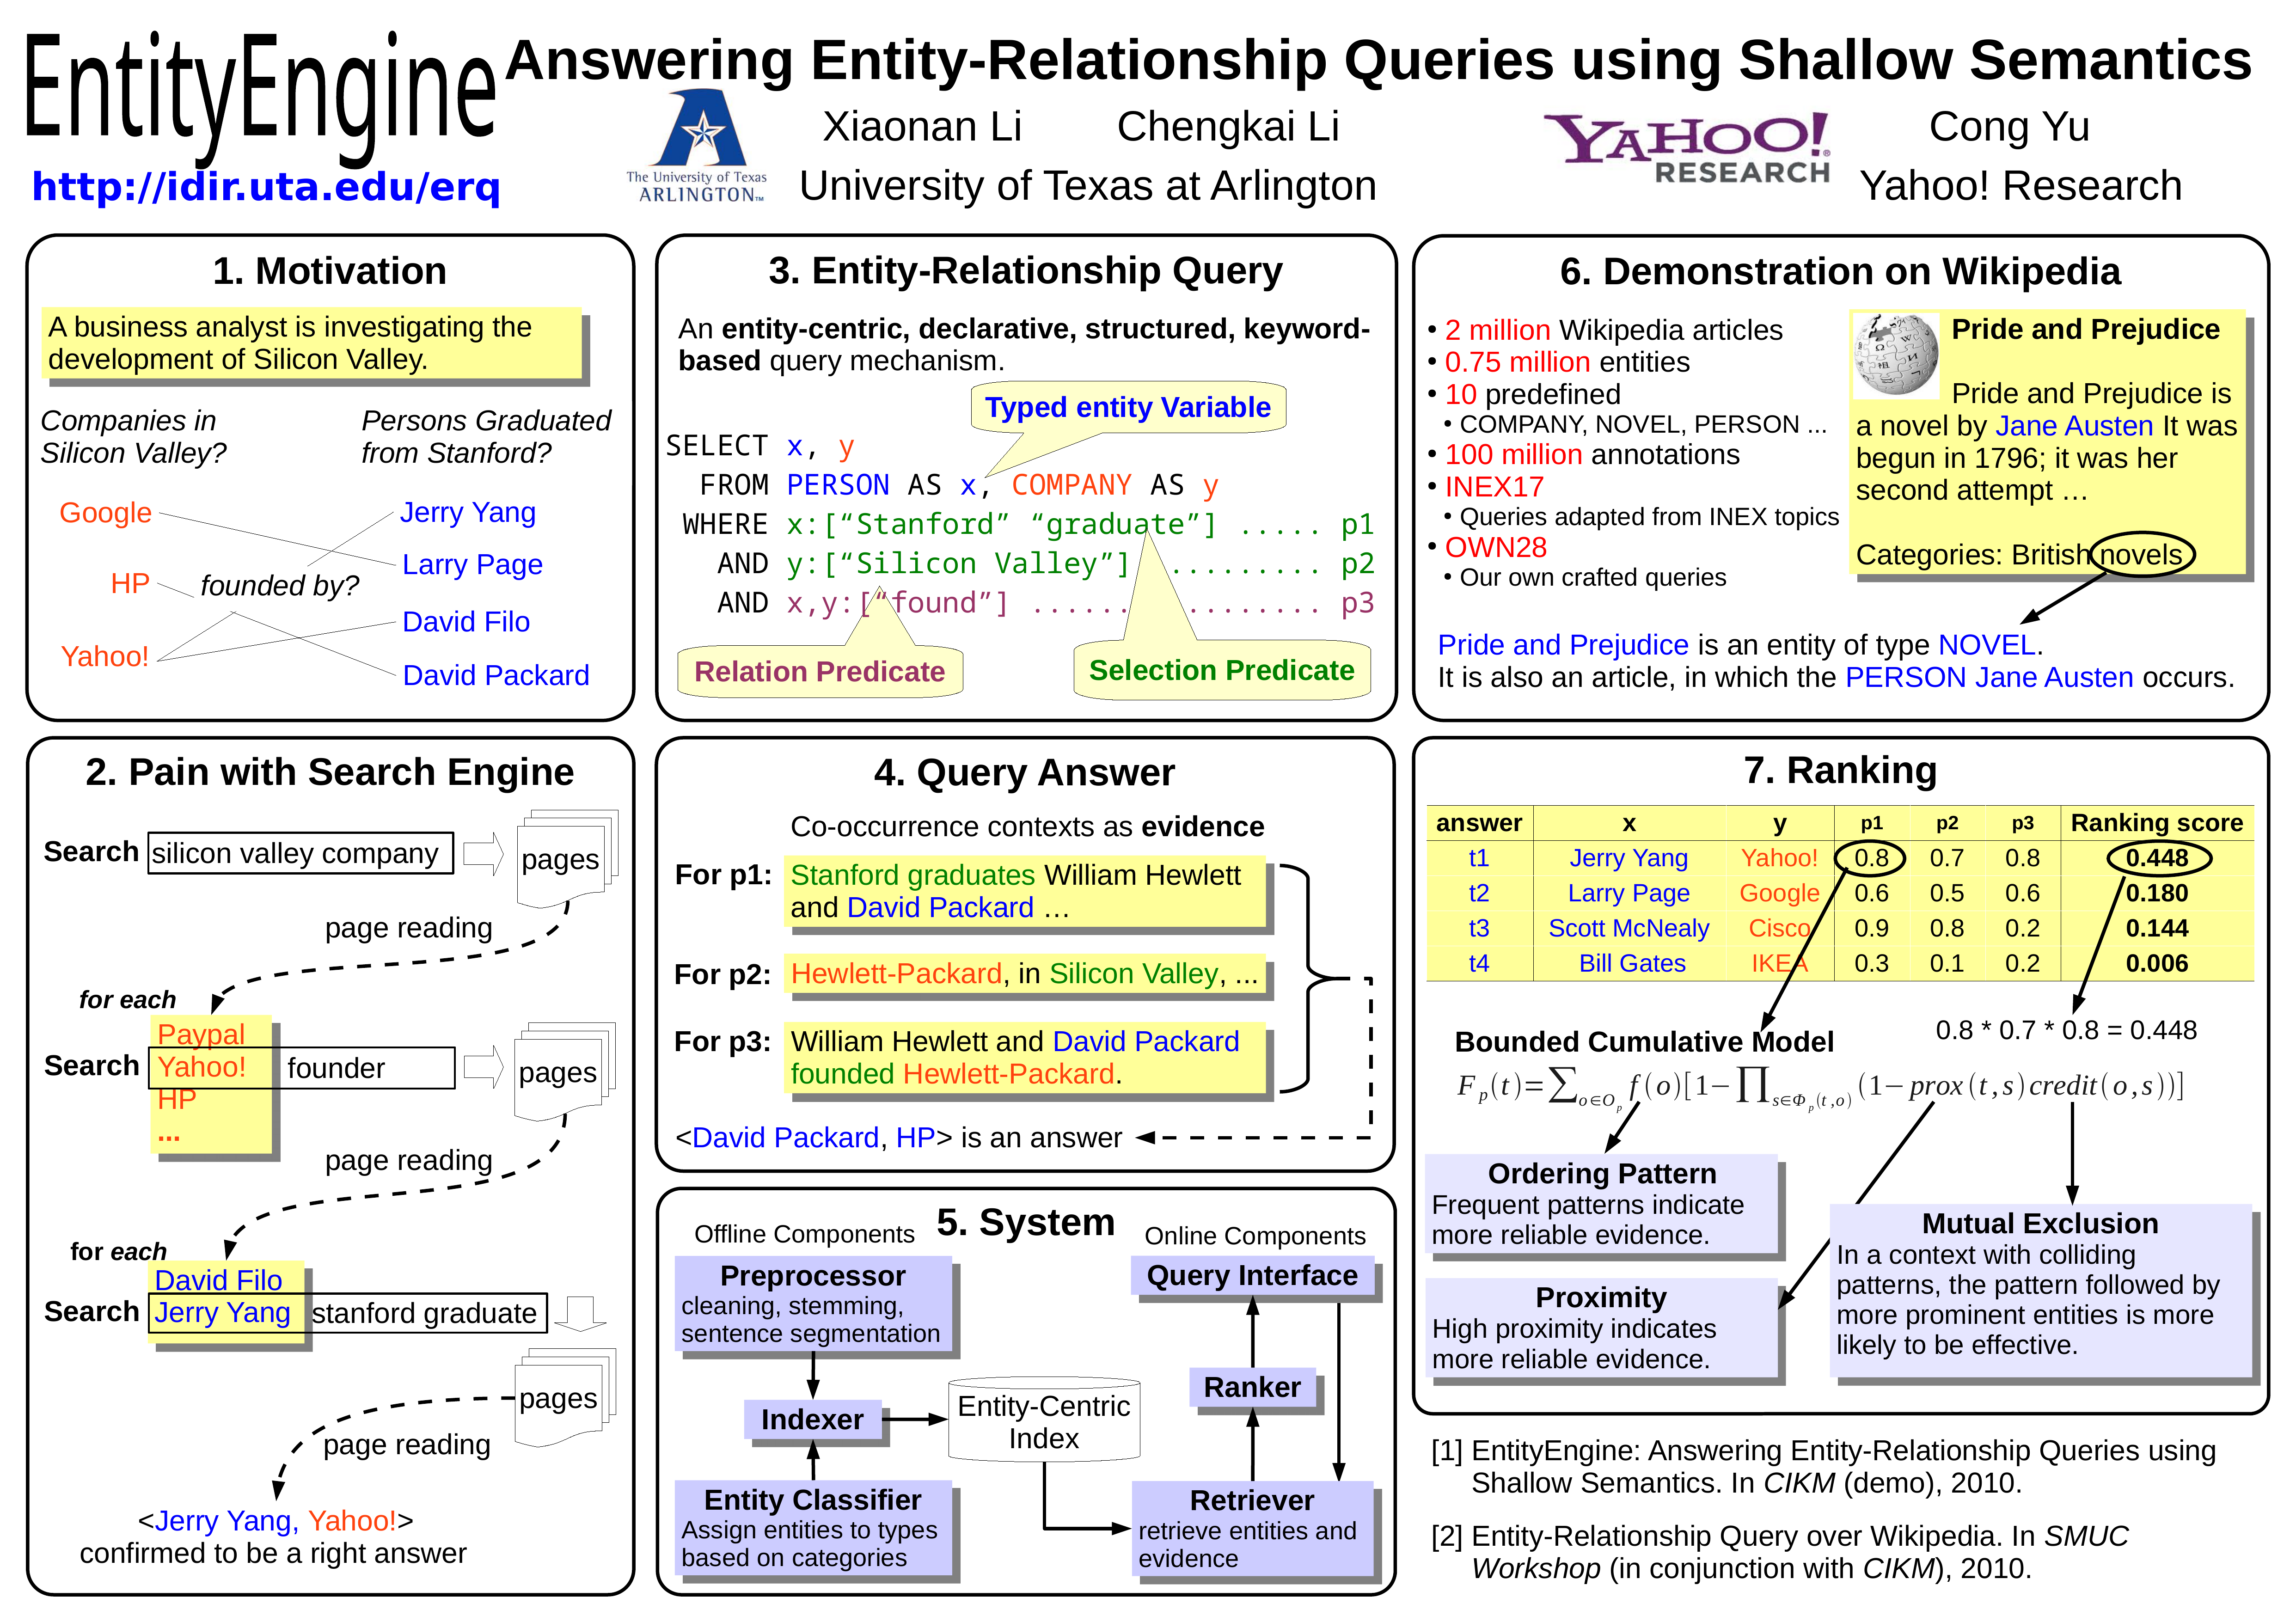

Answering Entity-Relationship Queries using Shallow Semantics
 Xiaonan Li Chengkai Li Cong Yu
 University of Texas at Arlington Yahoo! Research
EntityEngine
http://idir.uta.edu/erq
1. Motivation
3. Entity-Relationship Query
6. Demonstration on Wikipedia
A business analyst is investigating the development of Silicon Valley.
An entity-centric, declarative, structured, keyword-based query mechanism.
 Pride and Prejudice
 Pride and Prejudice is a novel by Jane Austen It was begun in 1796; it was her second attempt …
Categories: British novels
 2 million Wikipedia articles
 0.75 million entities
 10 predefined
COMPANY, NOVEL, PERSON ...
 100 million annotations
 INEX17
Queries adapted from INEX topics
 OWN28
Our own crafted queries
Typed entity Variable
Companies in Silicon Valley?
Persons Graduated from Stanford?
SELECT x, y
 FROM PERSON AS x, COMPANY AS y
 WHERE x:[“Stanford” “graduate”] ..... p1
 AND y:[“Silicon Valley”] .......... p2
 AND x,y:[“found”] ................. p3
Jerry Yang
Google
Larry Page
HP
founded by?
David Filo
Pride and Prejudice is an entity of type NOVEL.
It is also an article, in which the PERSON Jane Austen occurs.
Yahoo!
Selection Predicate
Relation Predicate
David Packard
4. Query Answer
7. Ranking
2. Pain with Search Engine
| answer | x | y | p1 | p2 | p3 | Ranking score |
| --- | --- | --- | --- | --- | --- | --- |
| t1 | Jerry Yang | Yahoo! | 0.8 | 0.7 | 0.8 | 0.448 |
| t2 | Larry Page | Google | 0.6 | 0.5 | 0.6 | 0.180 |
| t3 | Scott McNealy | Cisco | 0.9 | 0.8 | 0.2 | 0.144 |
| t4 | Bill Gates | IKEA | 0.3 | 0.1 | 0.2 | 0.006 |
Co-occurrence contexts as evidence
pages
Search
silicon valley company
For p1:
Stanford graduates William Hewlett and David Packard …
page reading
Hewlett-Packard, in Silicon Valley, ...
For p2:
for each
0.8 * 0.7 * 0.8 = 0.448
Paypal
Yahoo!
HP
...
William Hewlett and David Packard founded Hewlett-Packard.
For p3:
Bounded Cumulative Model
pages
Search
 founder
<David Packard, HP> is an answer
page reading
Ordering Pattern
Frequent patterns indicate more reliable evidence.
5. System
Mutual Exclusion
In a context with colliding patterns, the pattern followed by more prominent entities is more likely to be effective.
Offline Components
Online Components
for each
Query Interface
Preprocessor
cleaning, stemming, sentence segmentation
David Filo
Jerry Yang
Proximity
High proximity indicates more reliable evidence.
Search
 stanford graduate
pages
Ranker
Entity-Centric
Index
Indexer
page reading
[1] EntityEngine: Answering Entity-Relationship Queries using Shallow Semantics. In CIKM (demo), 2010.
[2] Entity-Relationship Query over Wikipedia. In SMUC Workshop (in conjunction with CIKM), 2010.
Entity Classifier
Assign entities to types based on categories
Retriever
retrieve entities and evidence
<Jerry Yang, Yahoo!>
confirmed to be a right answer